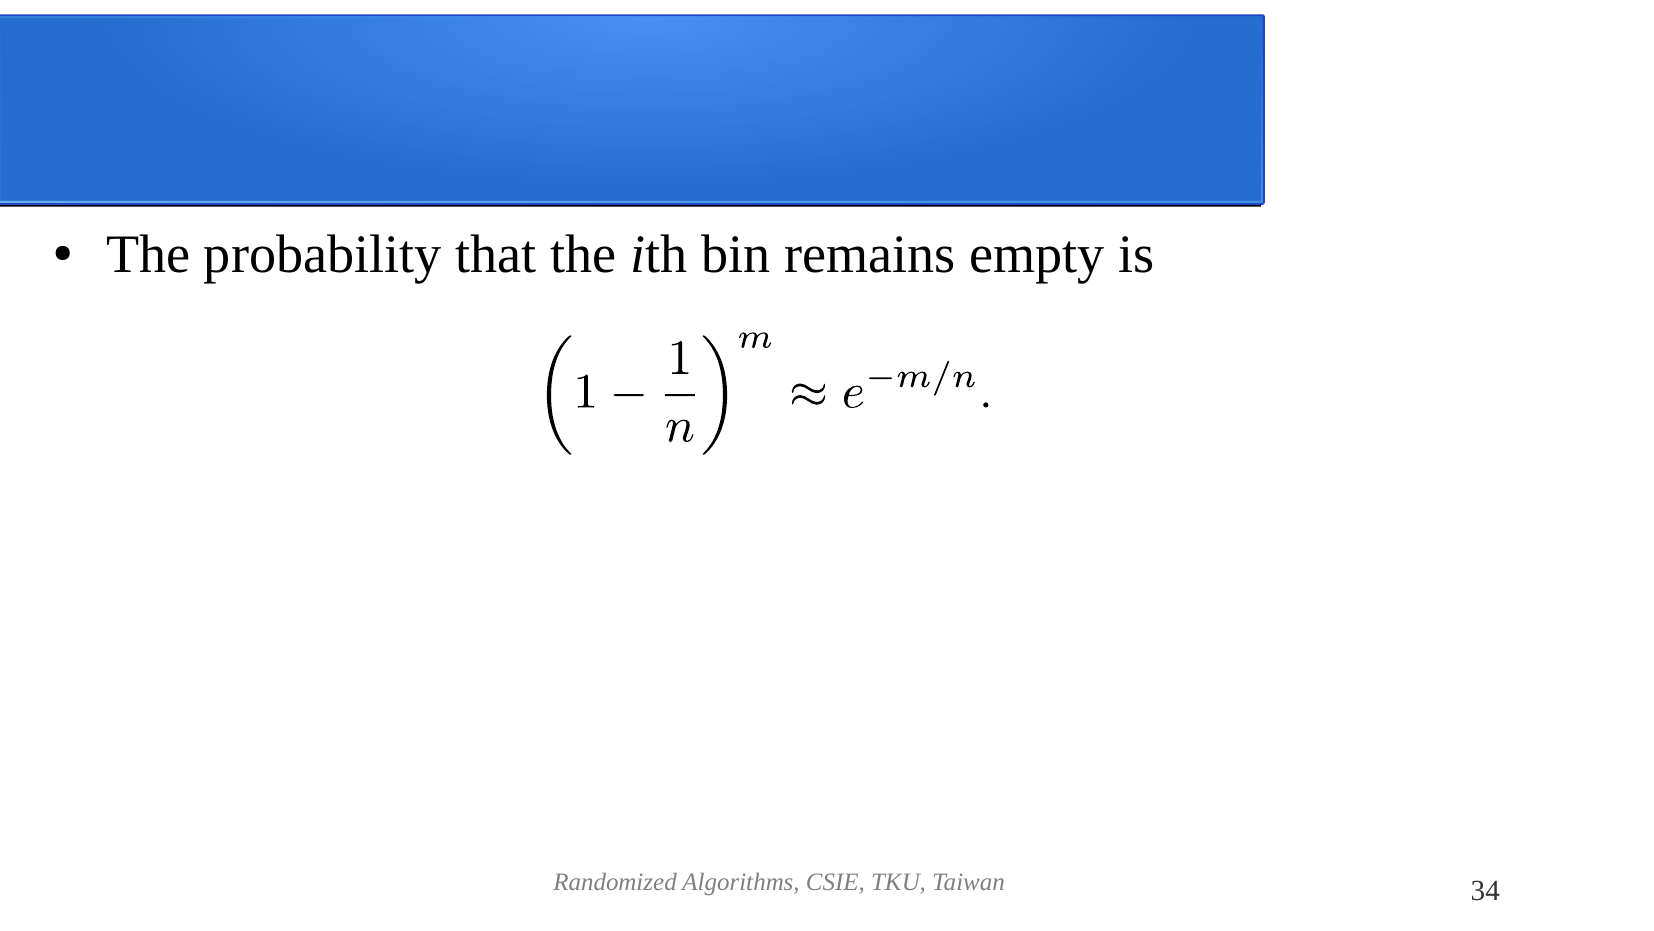

#
The probability that the ith bin remains empty is
Randomized Algorithms, CSIE, TKU, Taiwan
34